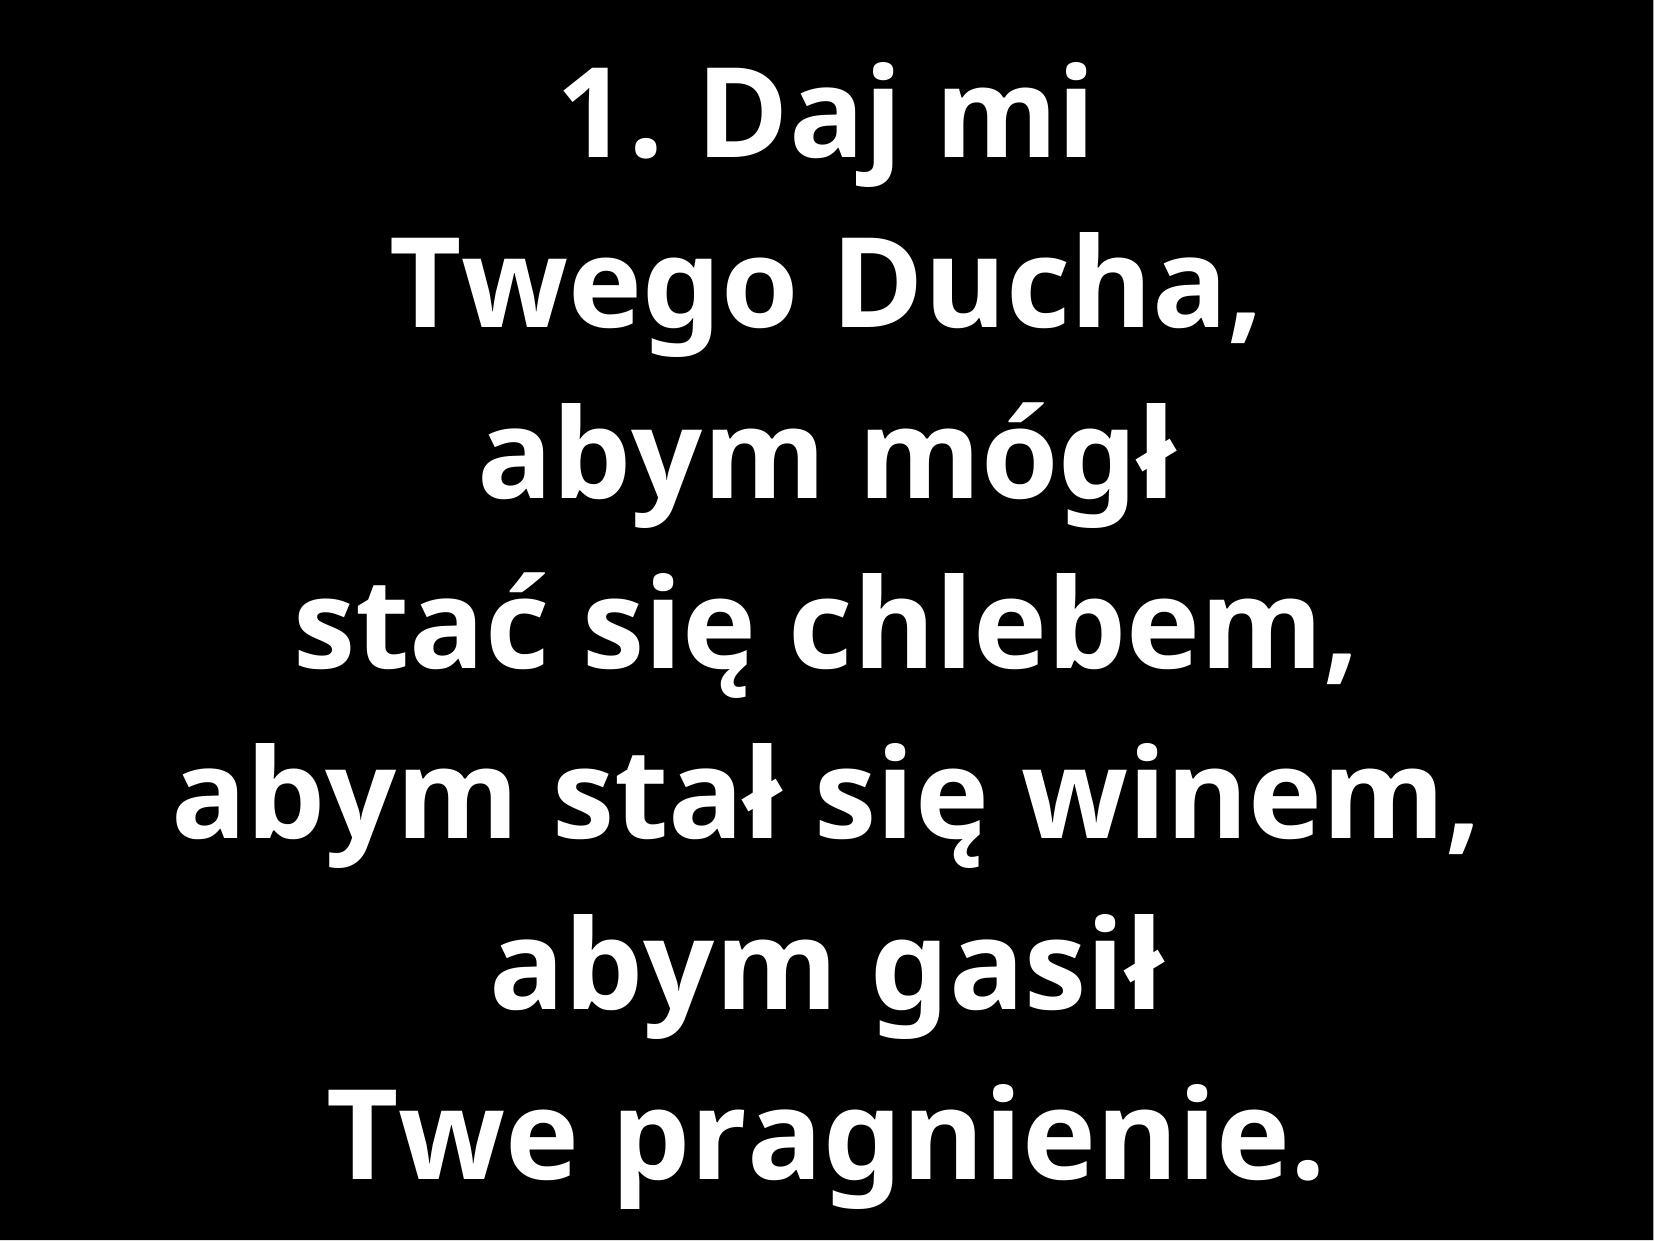

# 1. Daj mi Twego Ducha, abym mógł stać się chlebem, abym stał się winem, abym gasił Twe pragnienie.